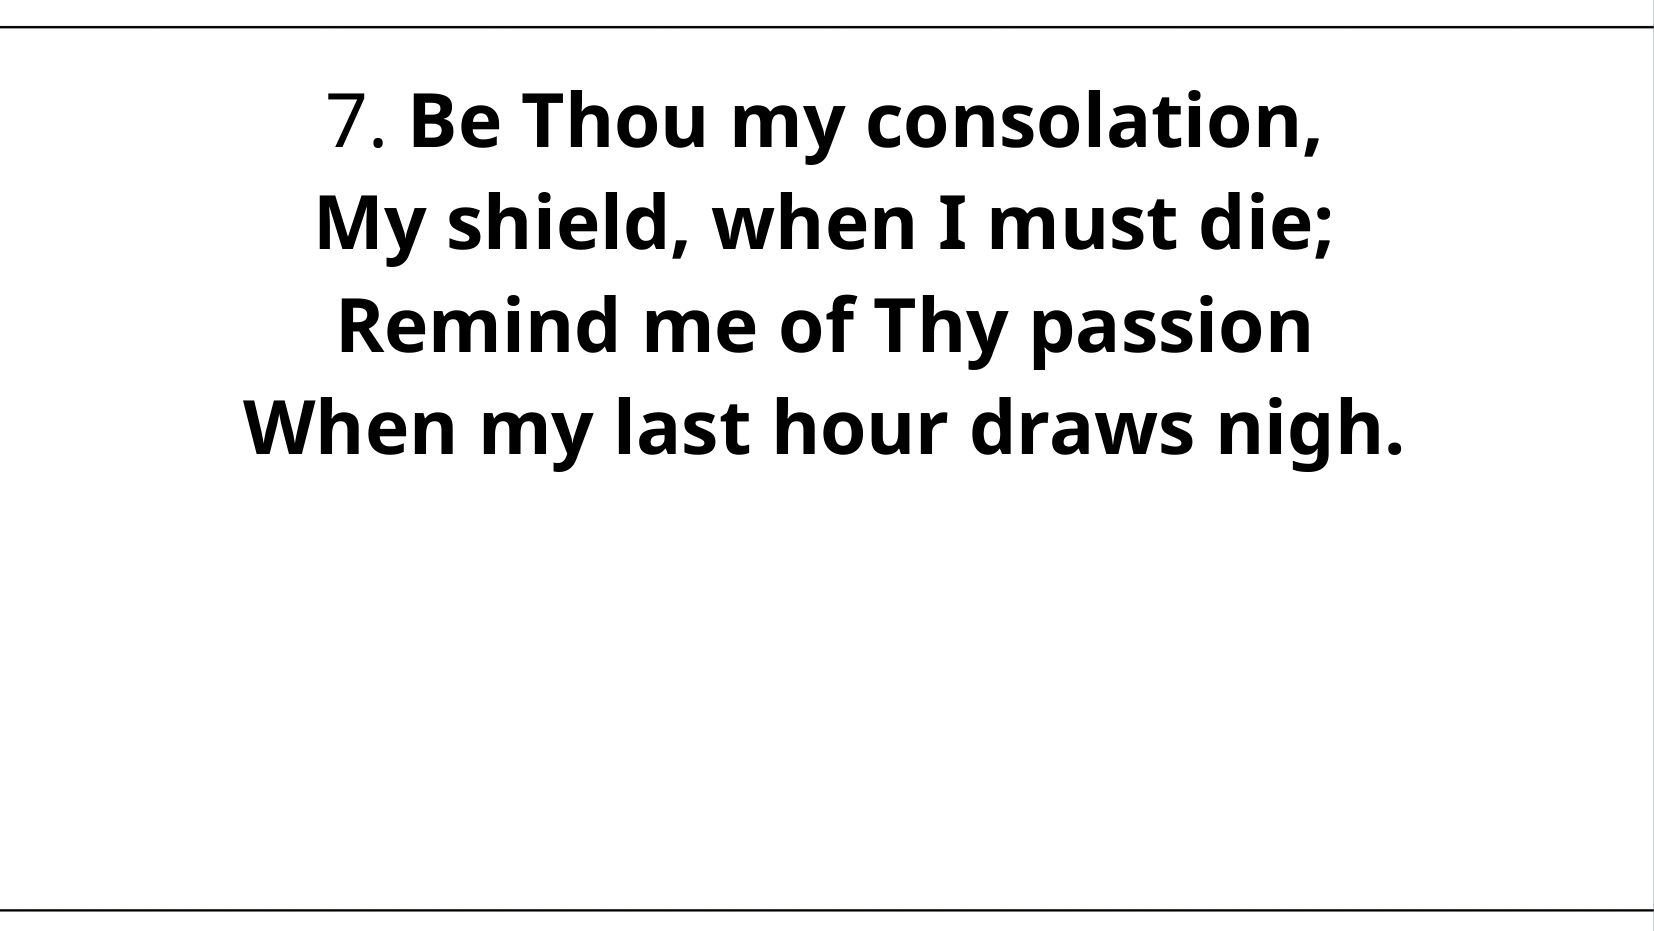

7. Be Thou my consolation,
My shield, when I must die;
Remind me of Thy passion
When my last hour draws nigh.